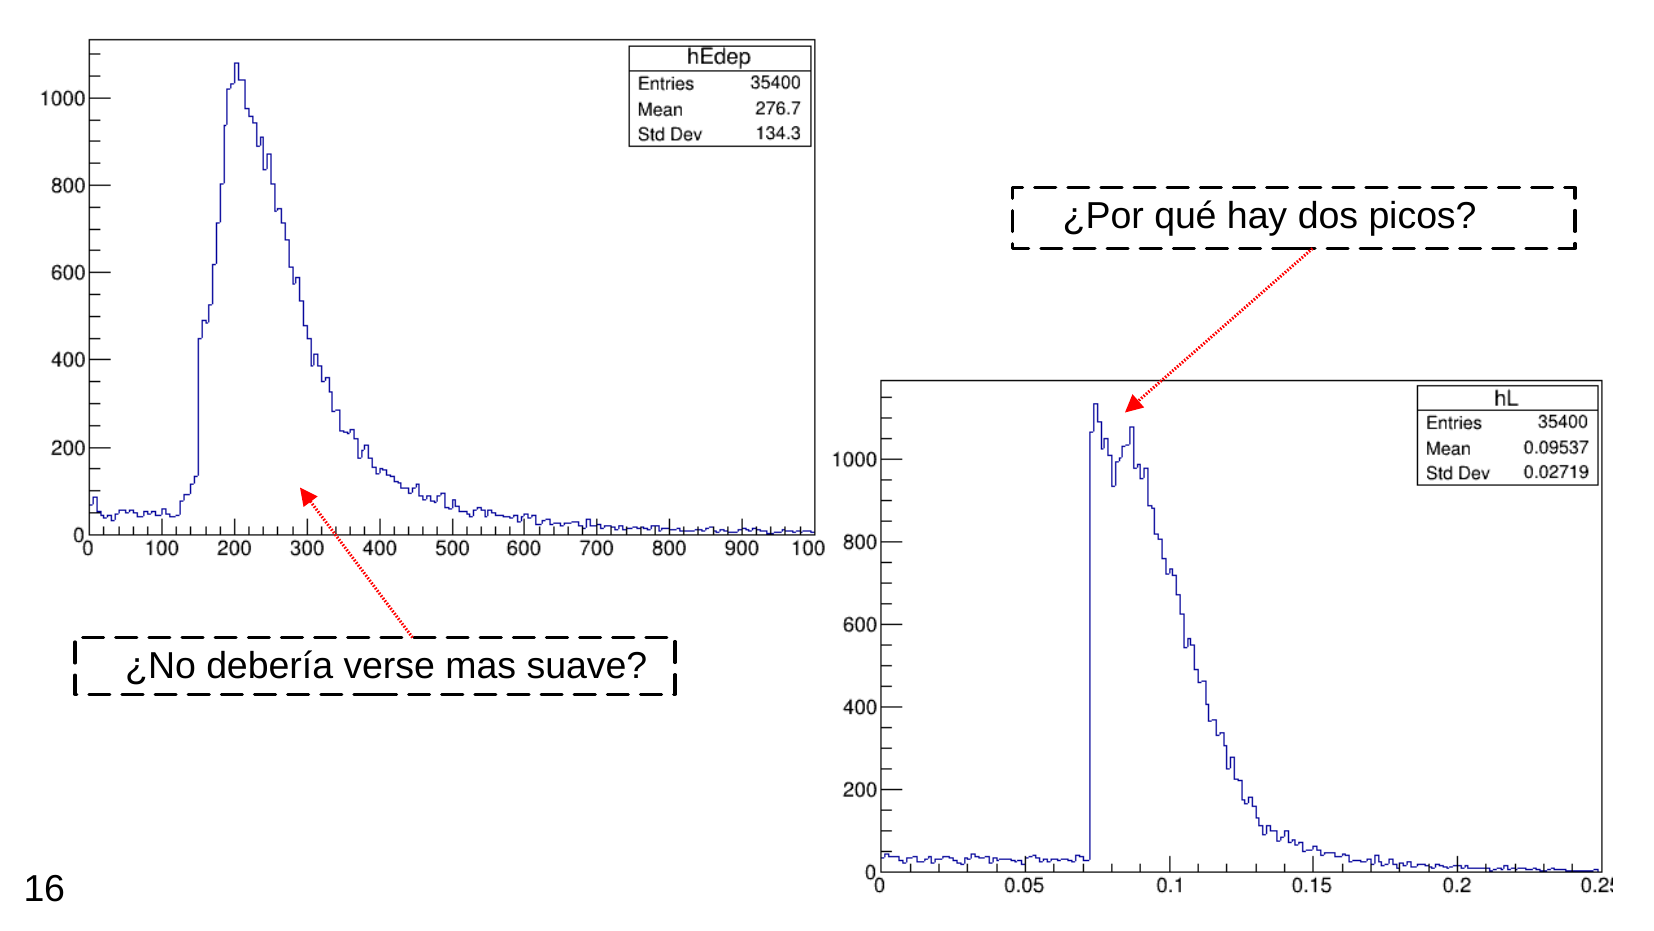

¿Por qué hay dos picos?
¿No debería verse mas suave?